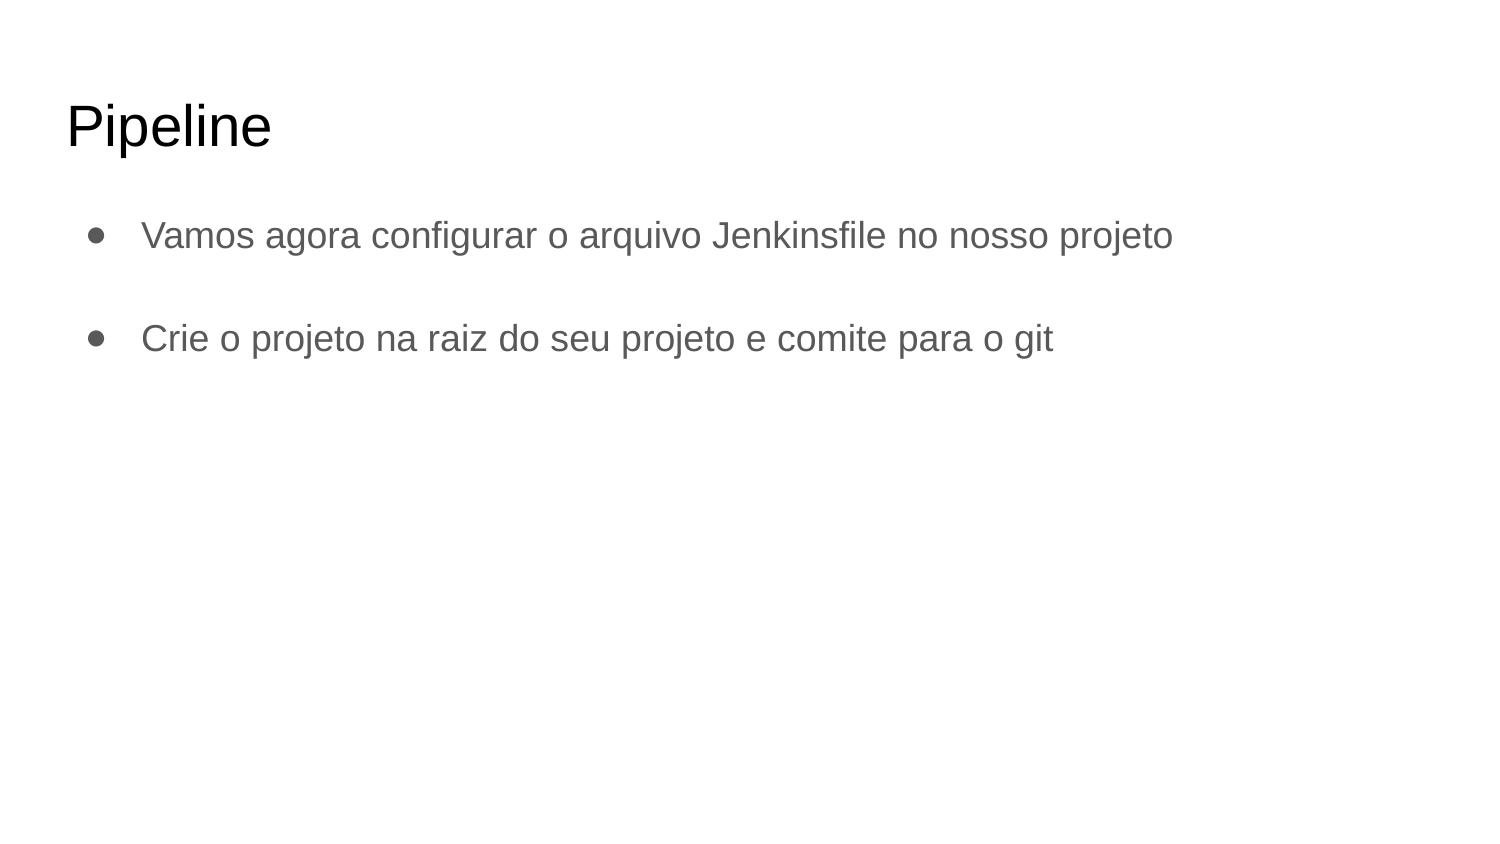

# Pipeline
Vamos agora configurar o arquivo Jenkinsfile no nosso projeto
Crie o projeto na raiz do seu projeto e comite para o git